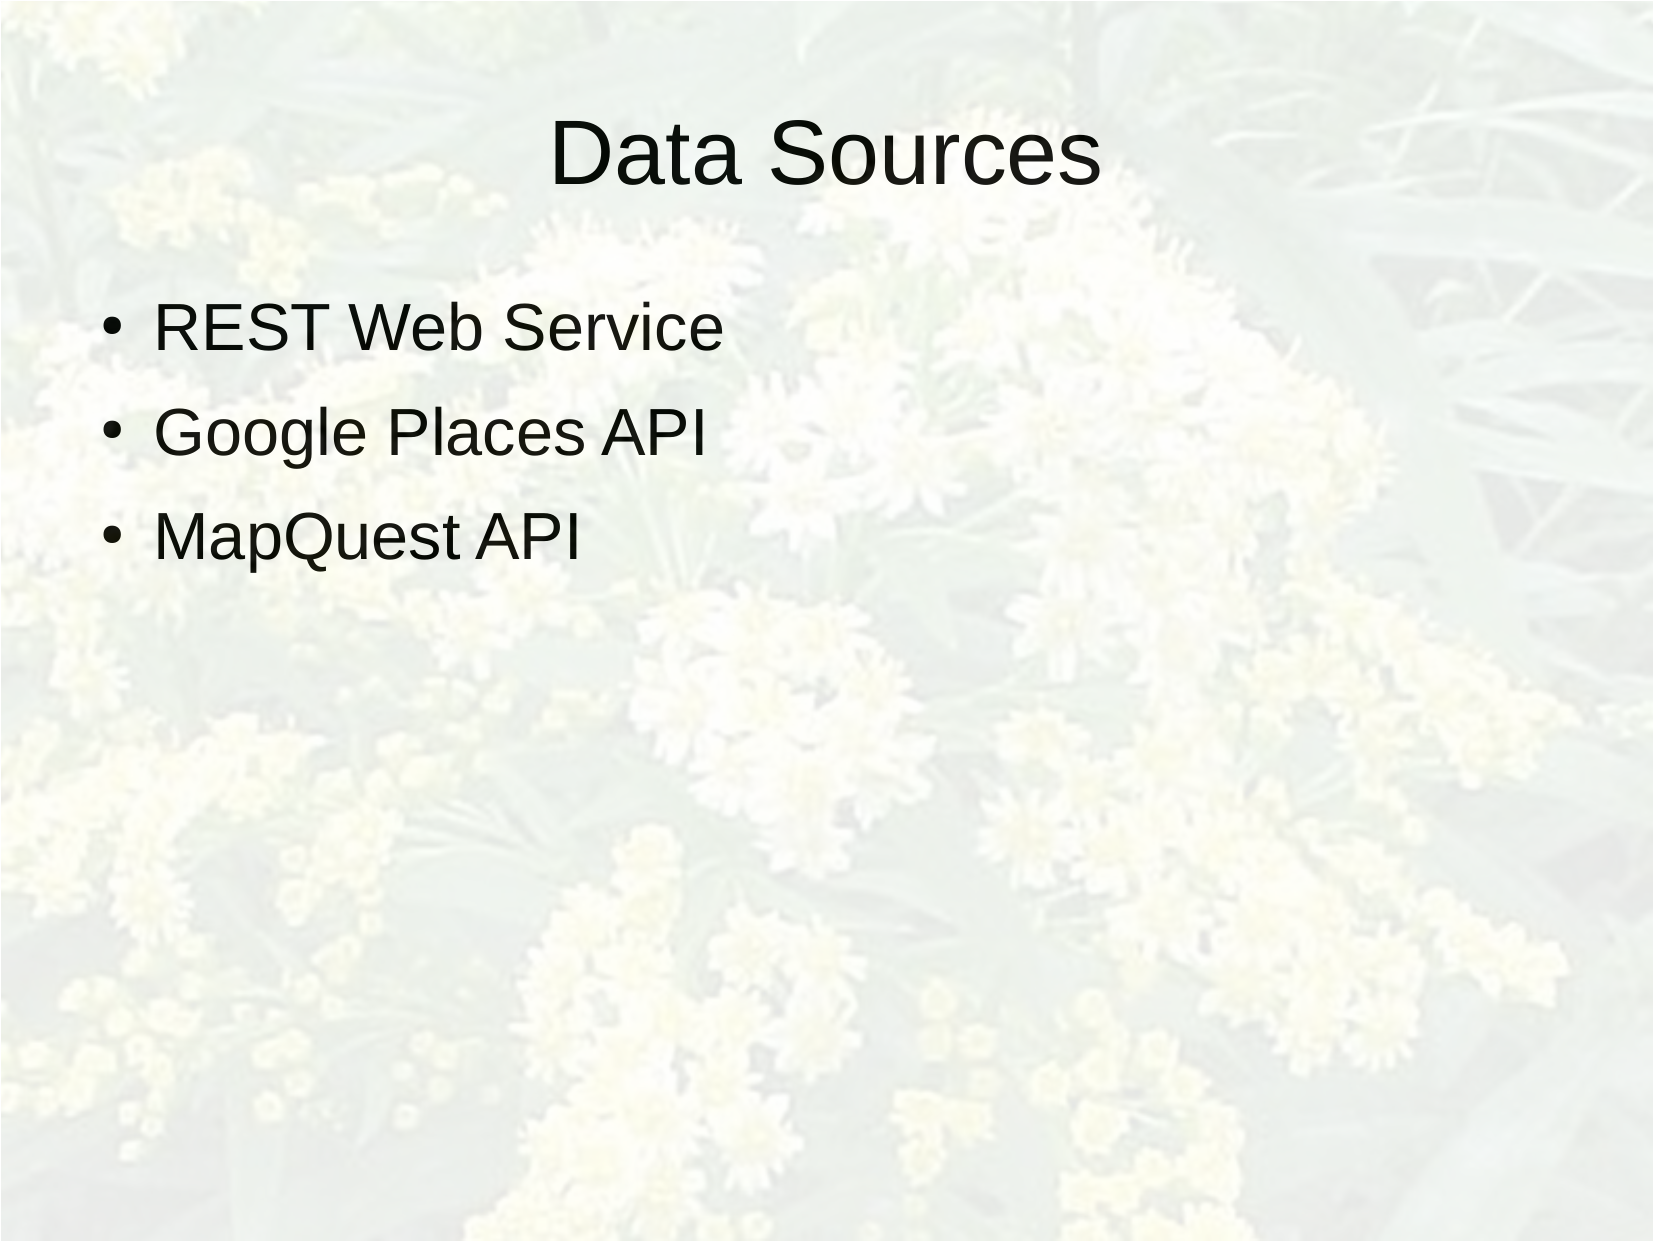

# Data Sources
REST Web Service
Google Places API
MapQuest API